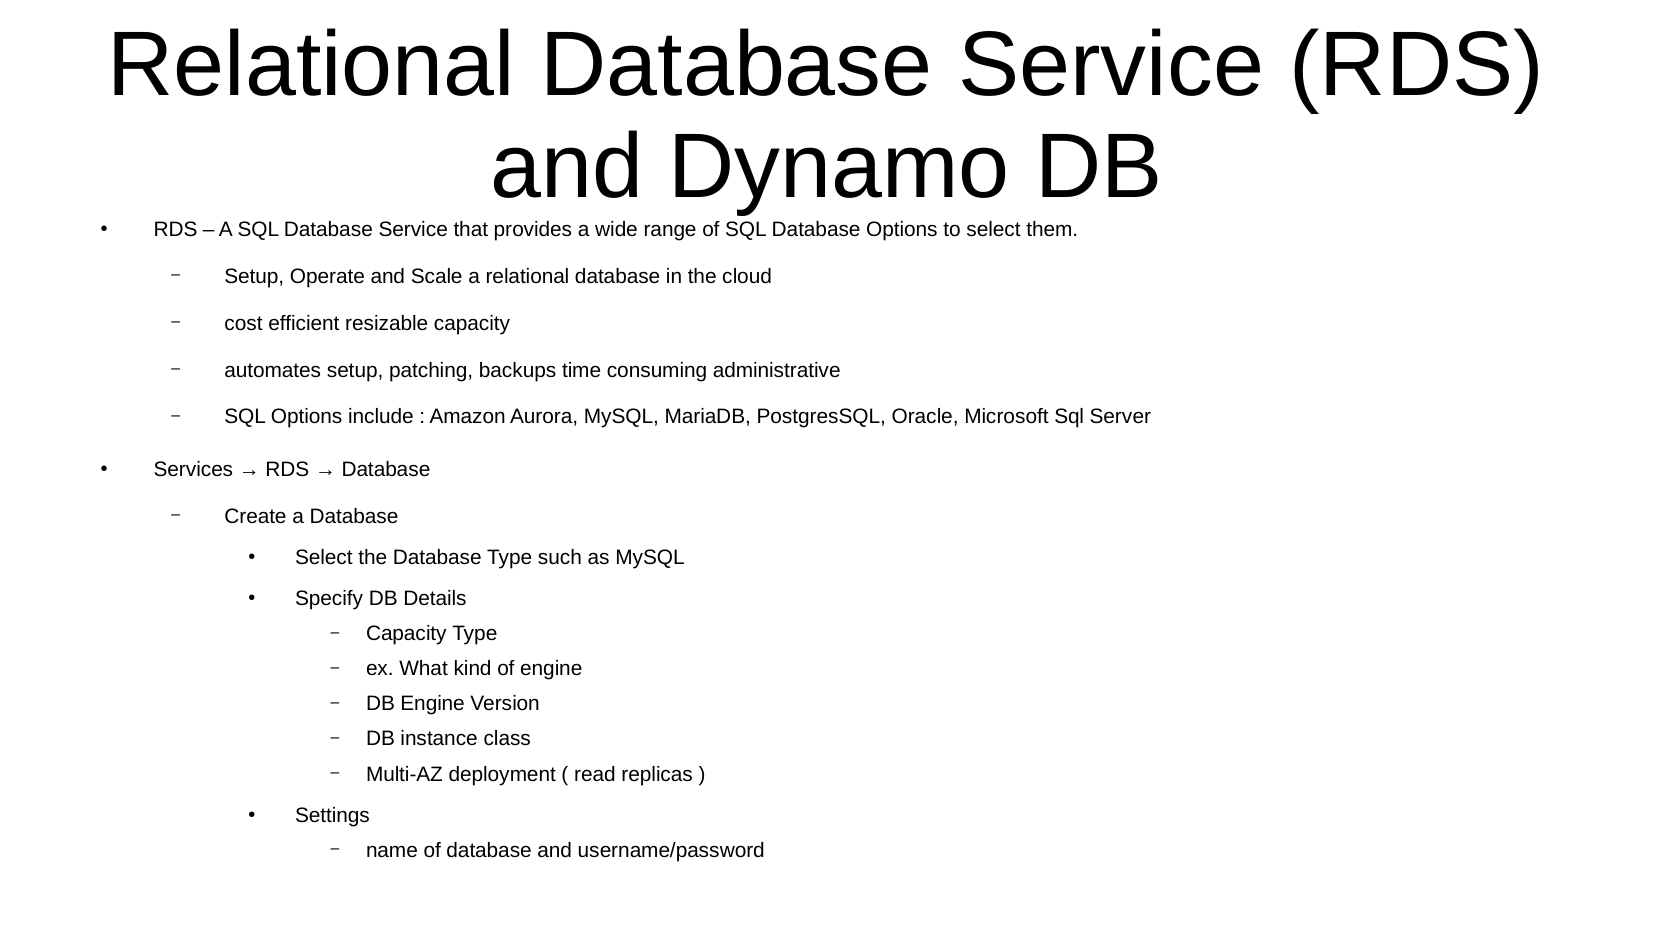

# Relational Database Service (RDS) and Dynamo DB
RDS – A SQL Database Service that provides a wide range of SQL Database Options to select them.
Setup, Operate and Scale a relational database in the cloud
cost efficient resizable capacity
automates setup, patching, backups time consuming administrative
SQL Options include : Amazon Aurora, MySQL, MariaDB, PostgresSQL, Oracle, Microsoft Sql Server
Services → RDS → Database
Create a Database
Select the Database Type such as MySQL
Specify DB Details
Capacity Type
ex. What kind of engine
DB Engine Version
DB instance class
Multi-AZ deployment ( read replicas )
Settings
name of database and username/password